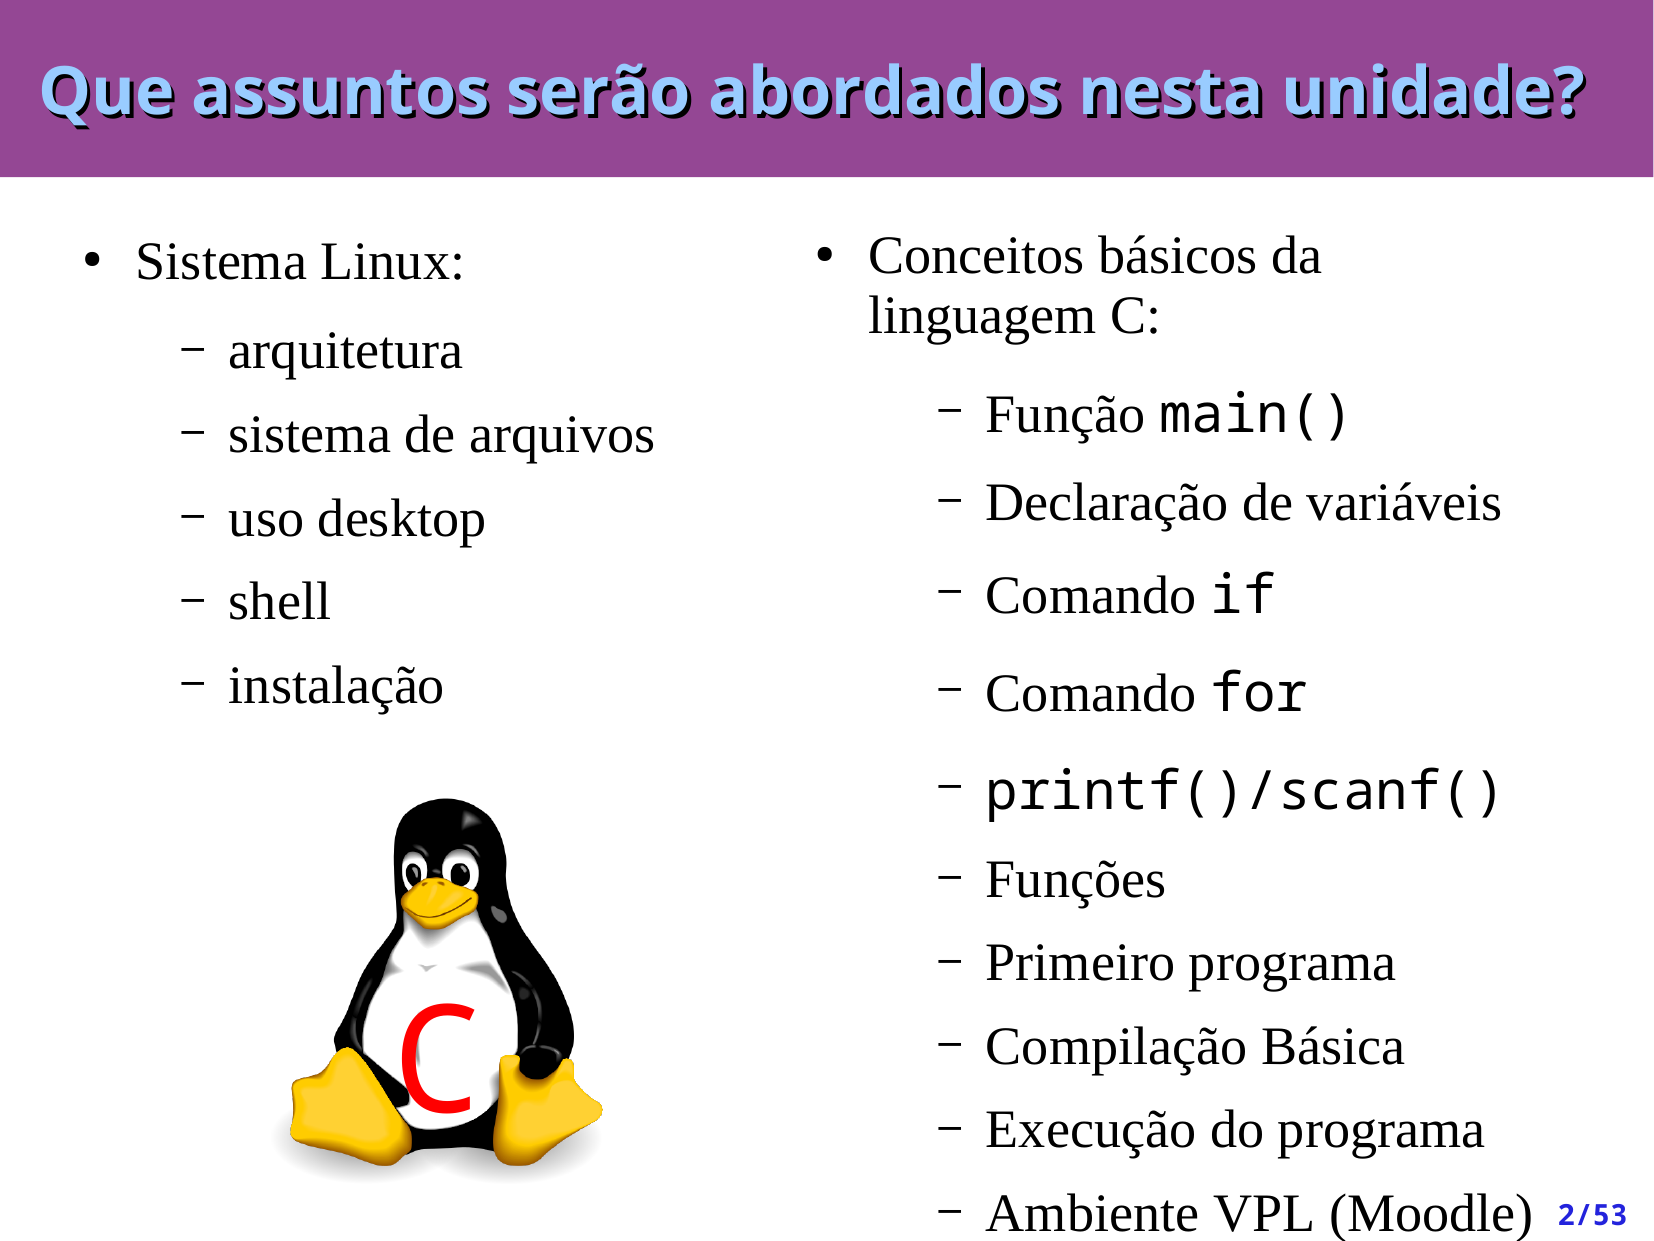

# Que assuntos serão abordados nesta unidade?
Conceitos básicos da linguagem C:
Função main()
Declaração de variáveis
Comando if
Comando for
printf()/scanf()
Funções
Primeiro programa
Compilação Básica
Execução do programa
Ambiente VPL (Moodle)
Sistema Linux:
arquitetura
sistema de arquivos
uso desktop
shell
instalação
C
2